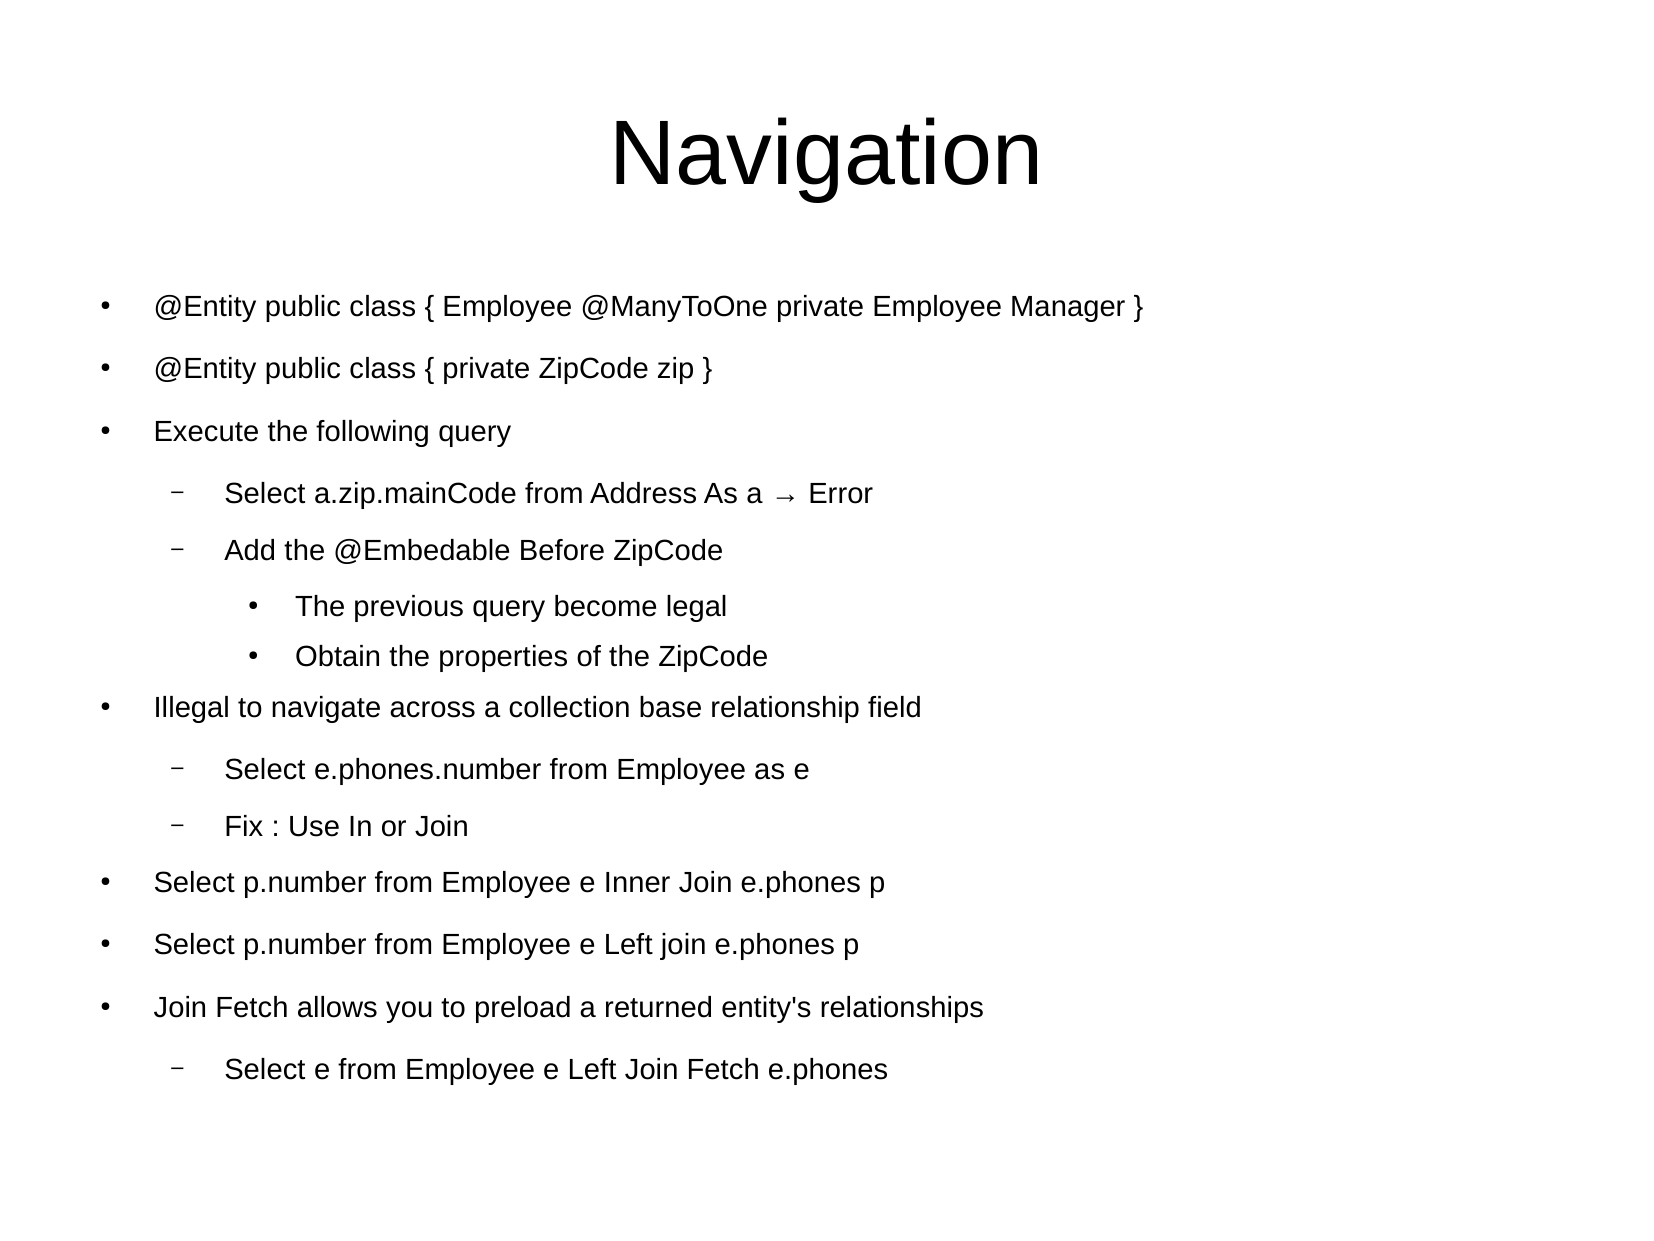

# Navigation
@Entity public class { Employee @ManyToOne private Employee Manager }
@Entity public class { private ZipCode zip }
Execute the following query
Select a.zip.mainCode from Address As a → Error
Add the @Embedable Before ZipCode
The previous query become legal
Obtain the properties of the ZipCode
Illegal to navigate across a collection base relationship field
Select e.phones.number from Employee as e
Fix : Use In or Join
Select p.number from Employee e Inner Join e.phones p
Select p.number from Employee e Left join e.phones p
Join Fetch allows you to preload a returned entity's relationships
Select e from Employee e Left Join Fetch e.phones